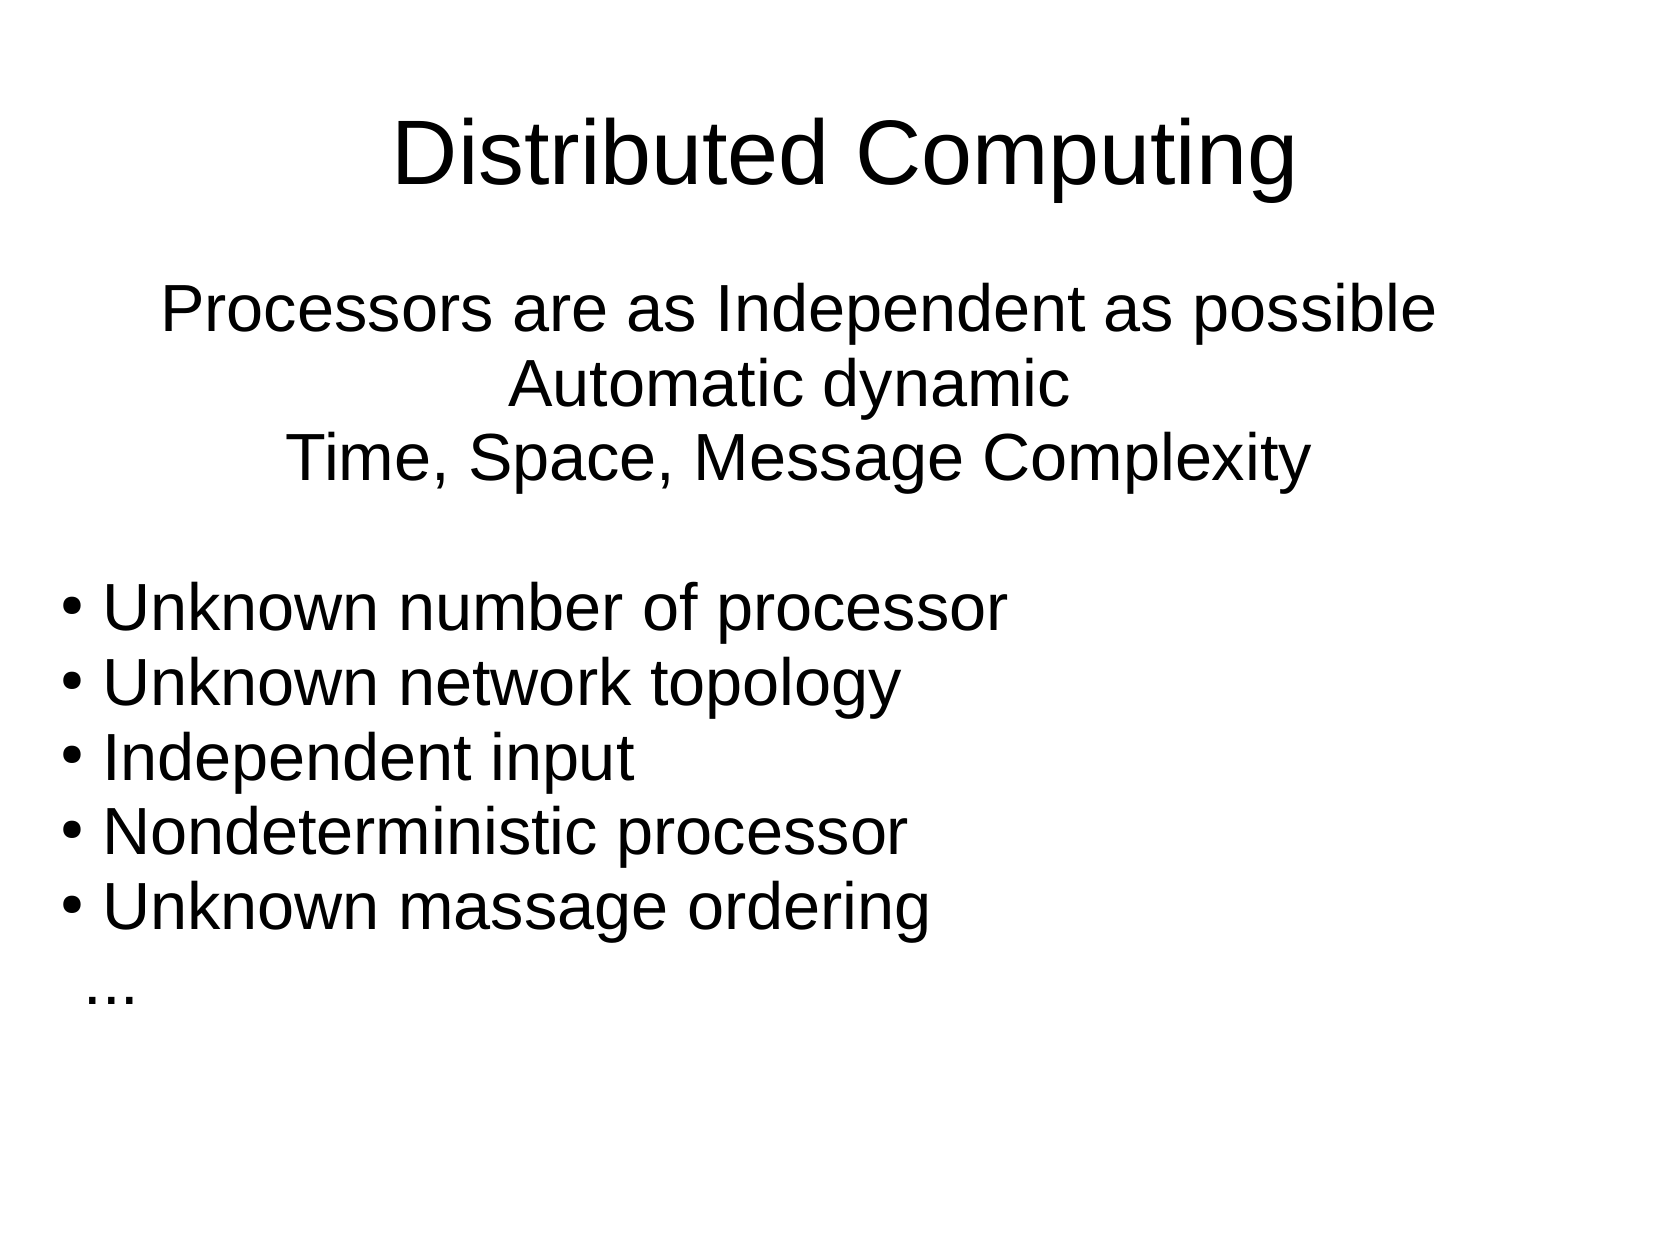

# Distributed Computing
Processors are as Independent as possible
Automatic dynamic
Time, Space, Message Complexity
 Unknown number of processor
 Unknown network topology
 Independent input
 Nondeterministic processor
 Unknown massage ordering
...